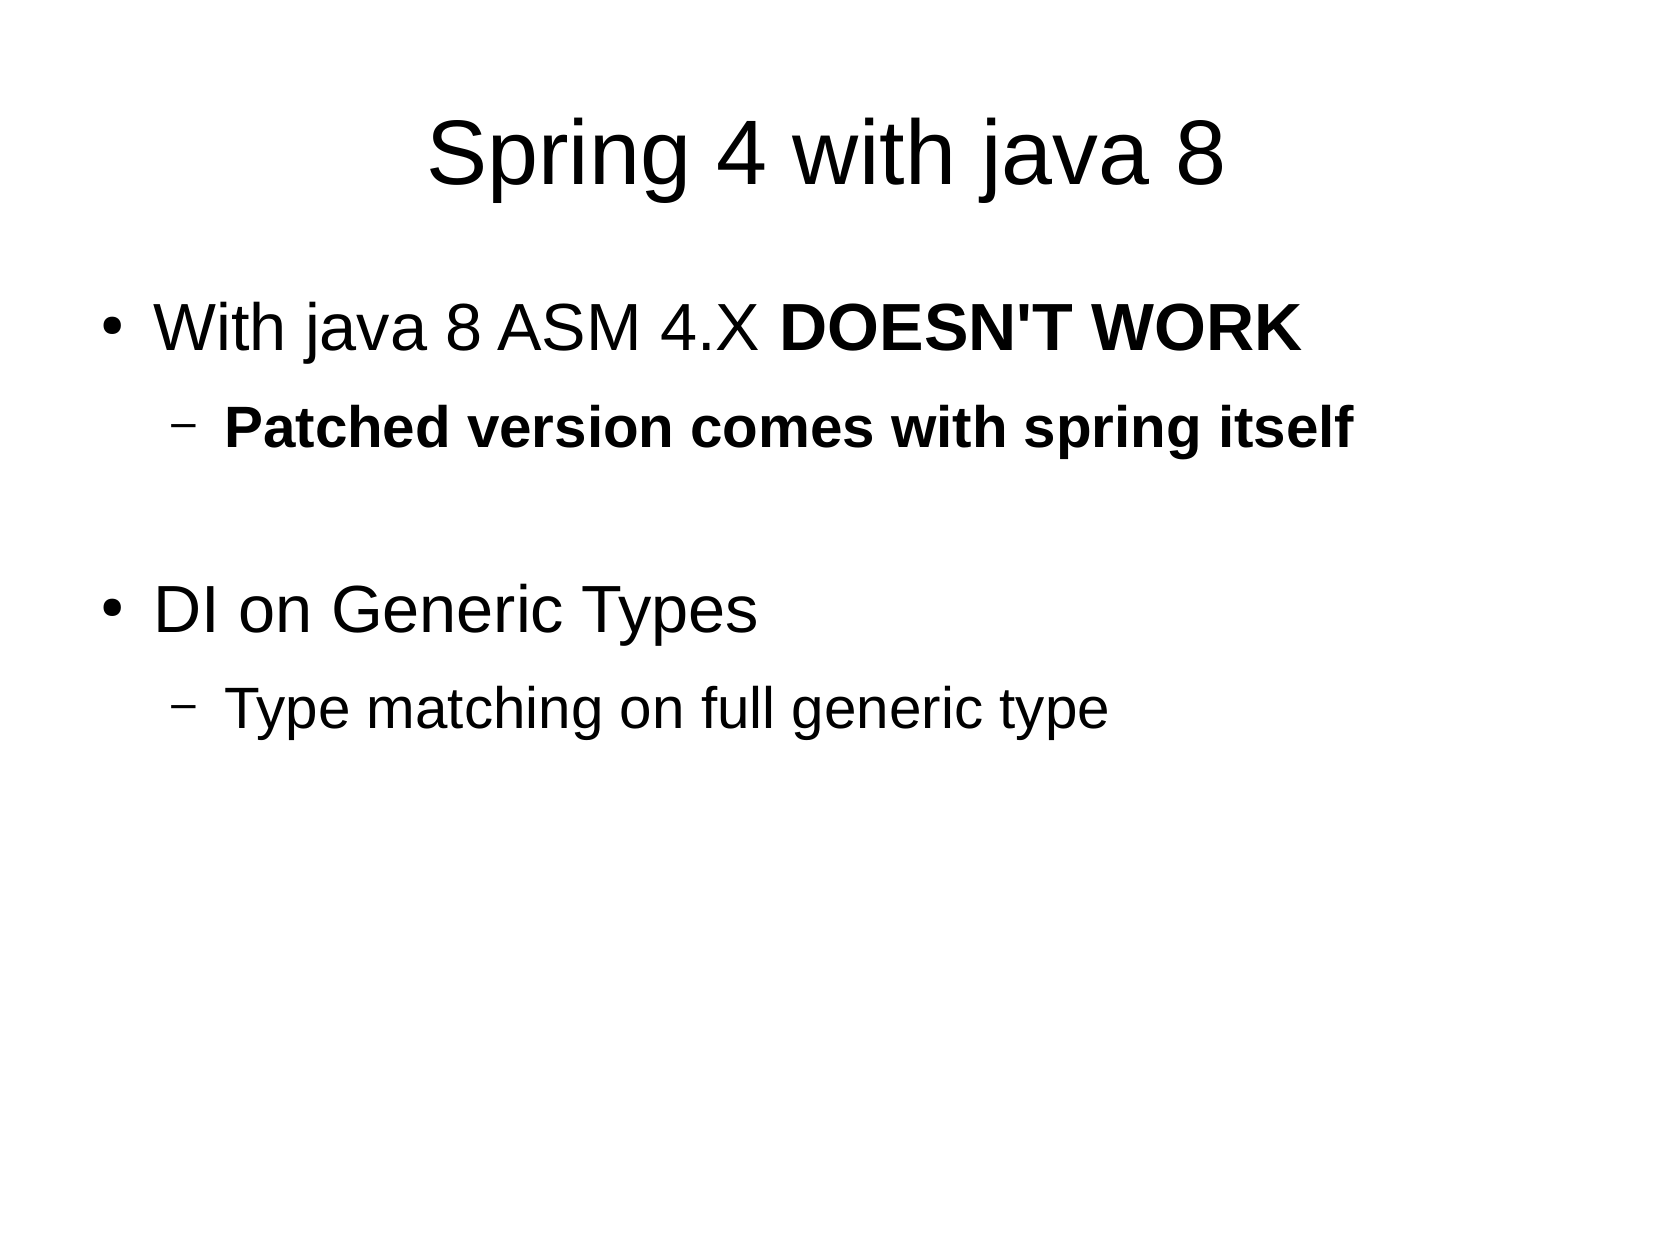

# Spring 4 with java 8
With java 8 ASM 4.X DOESN'T WORK
Patched version comes with spring itself
DI on Generic Types
Type matching on full generic type